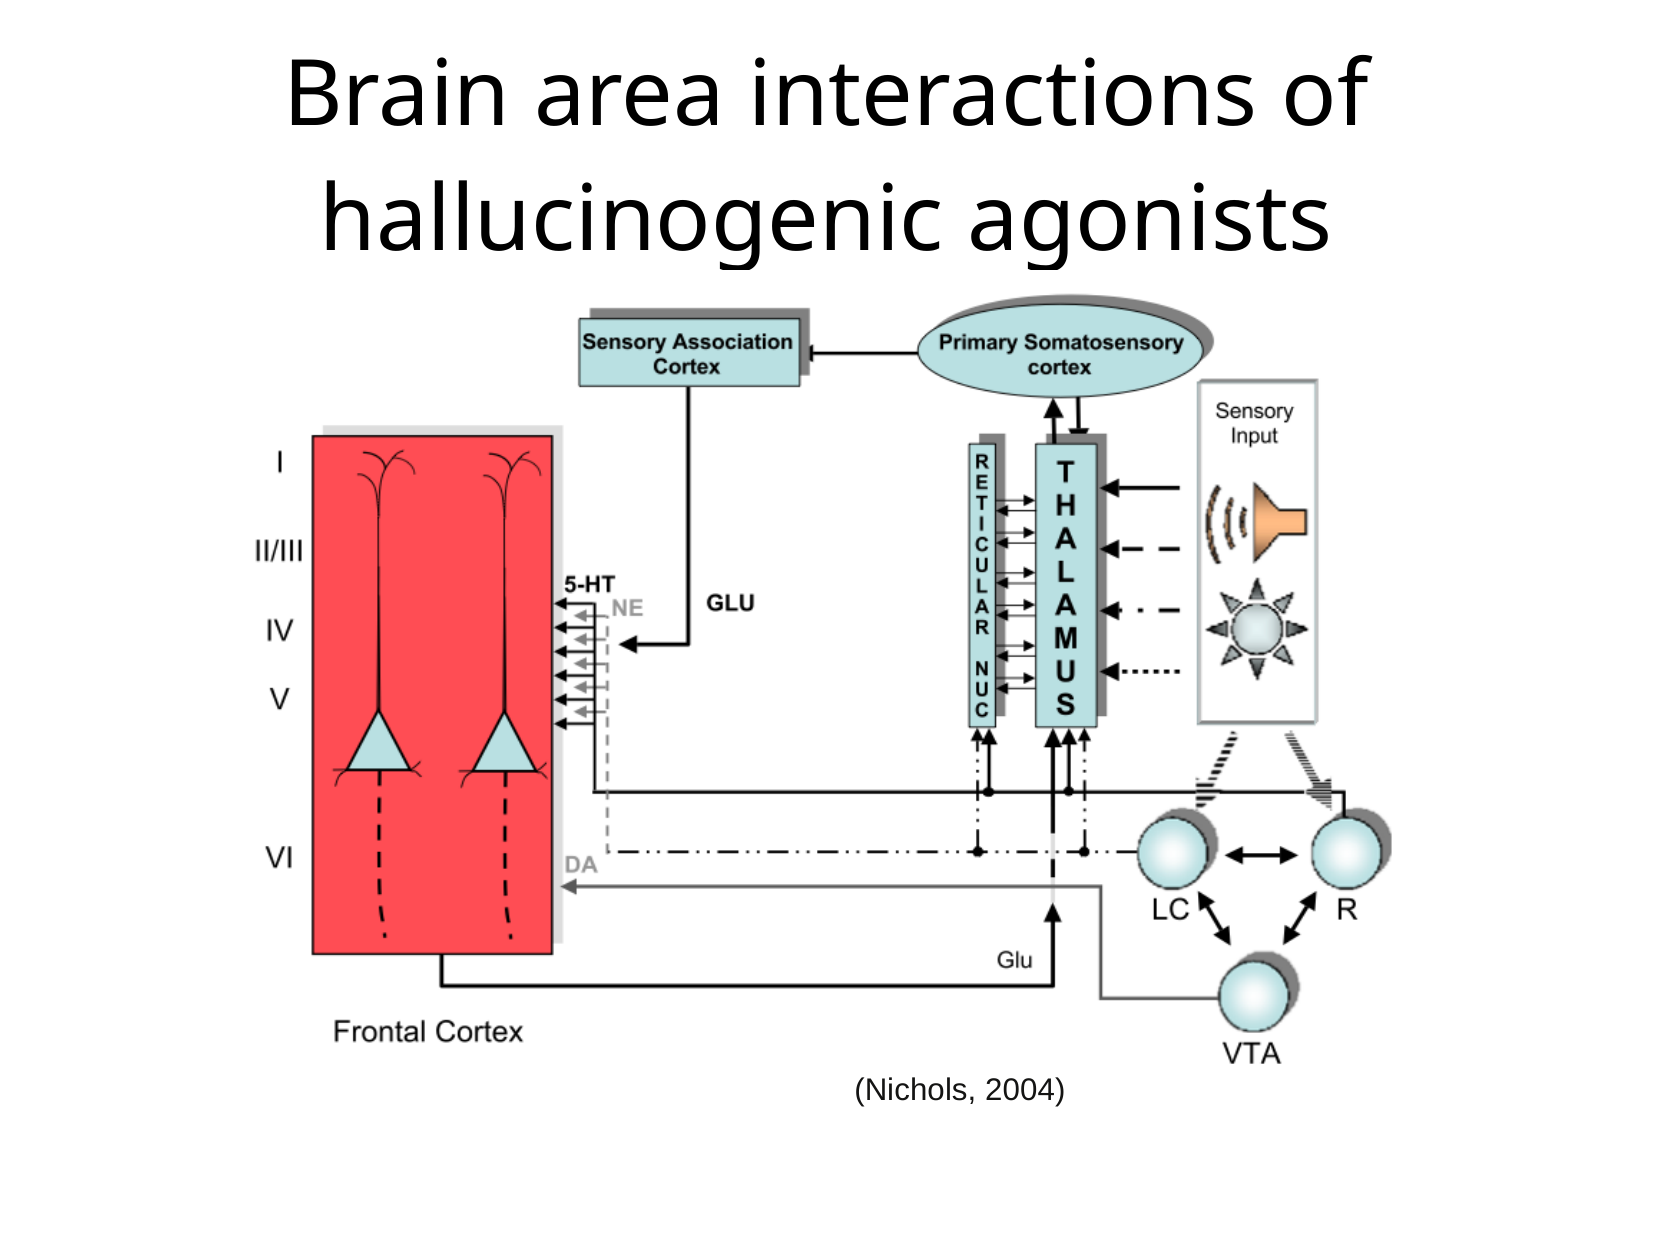

# Brain area interactions of hallucinogenic agonists
(Nichols, 2004)